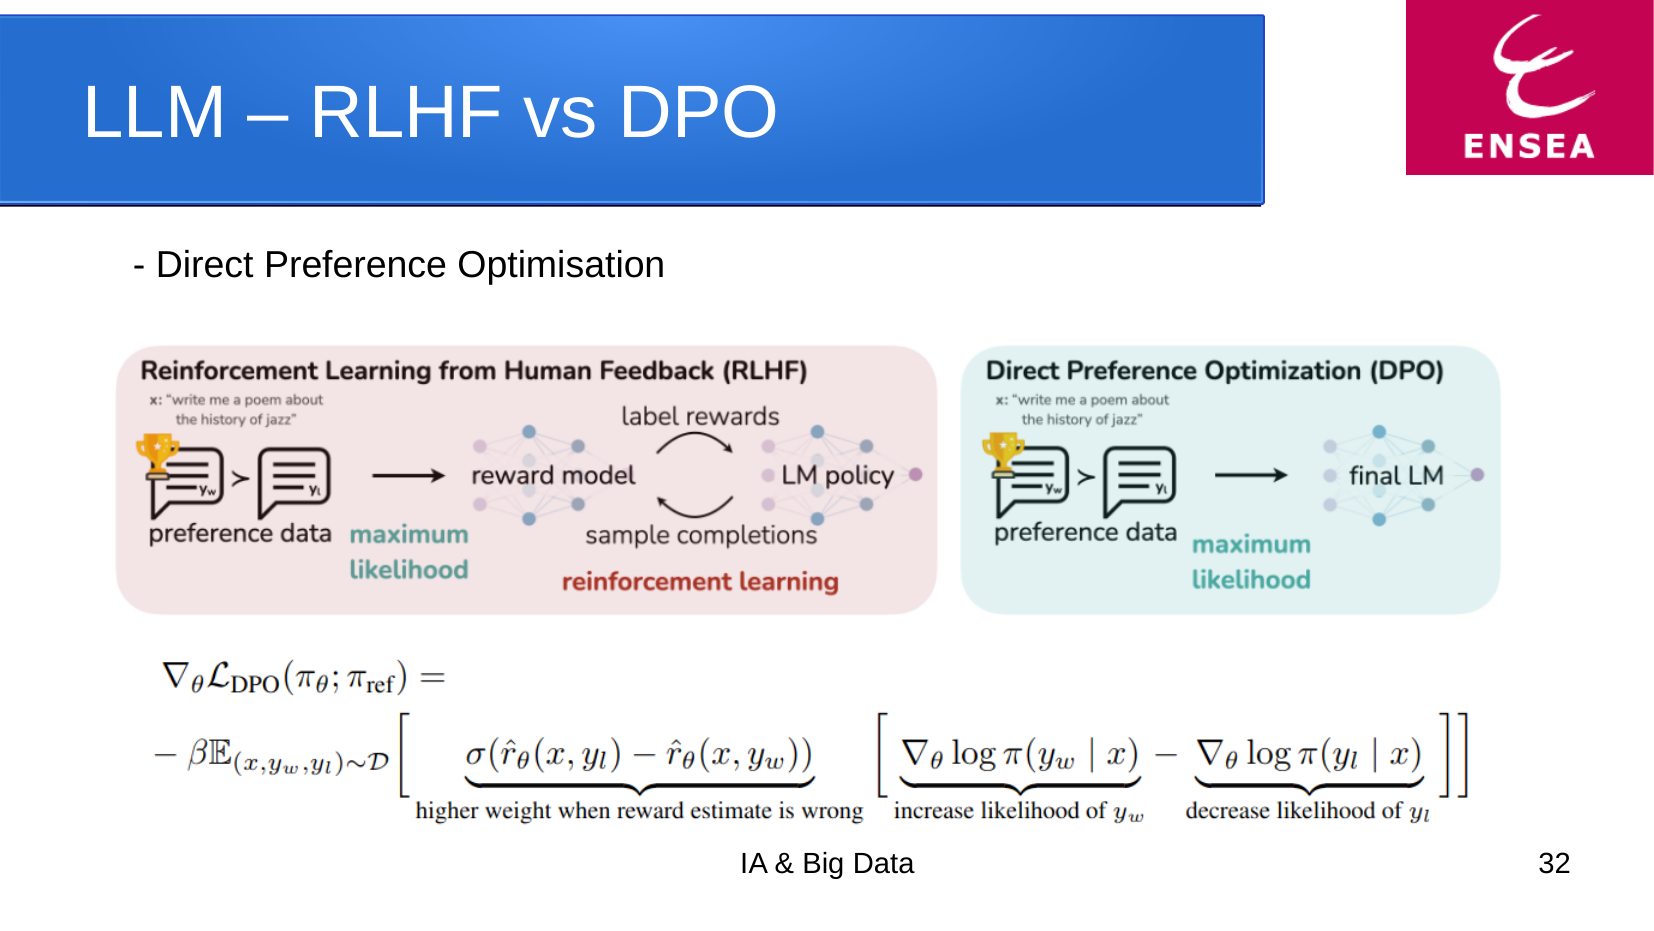

# LLM – RLHF vs DPO
- Direct Preference Optimisation
IA & Big Data
32